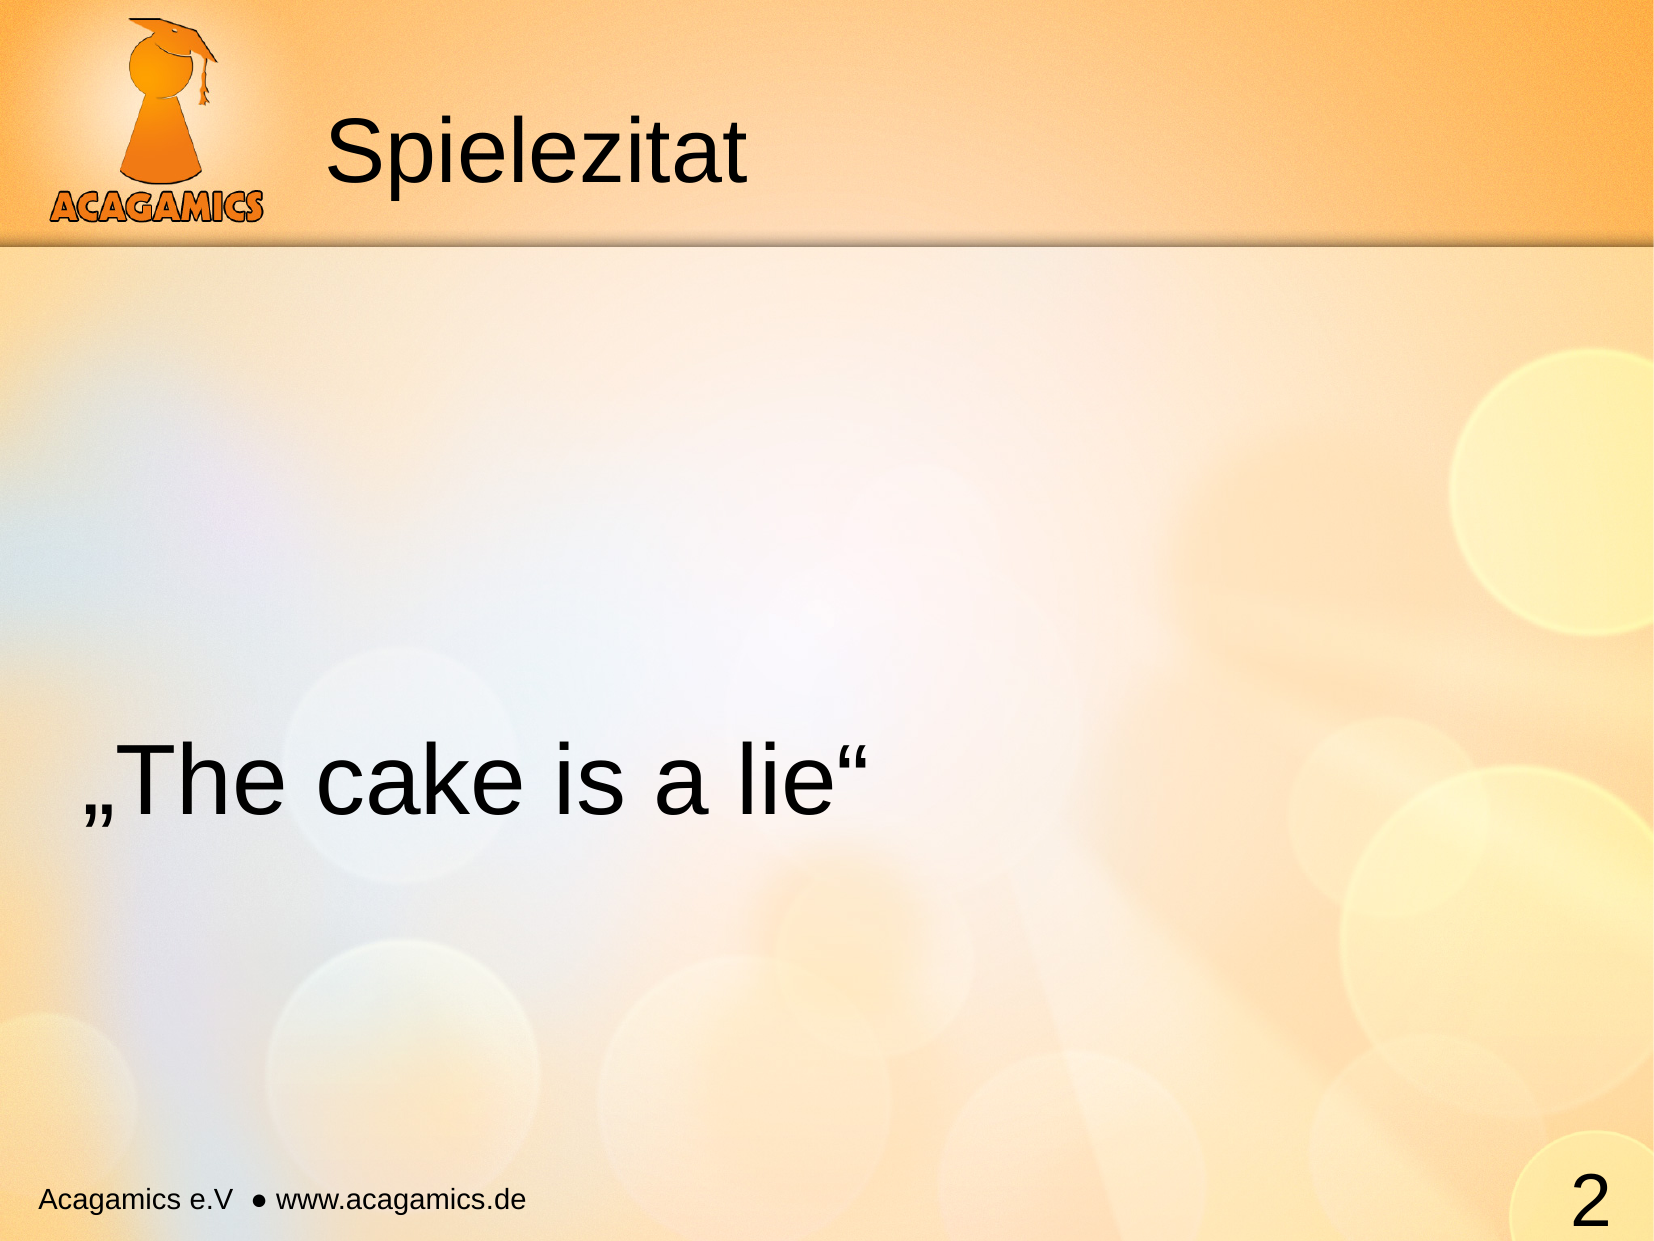

# Spielezitat
„The cake is a lie“